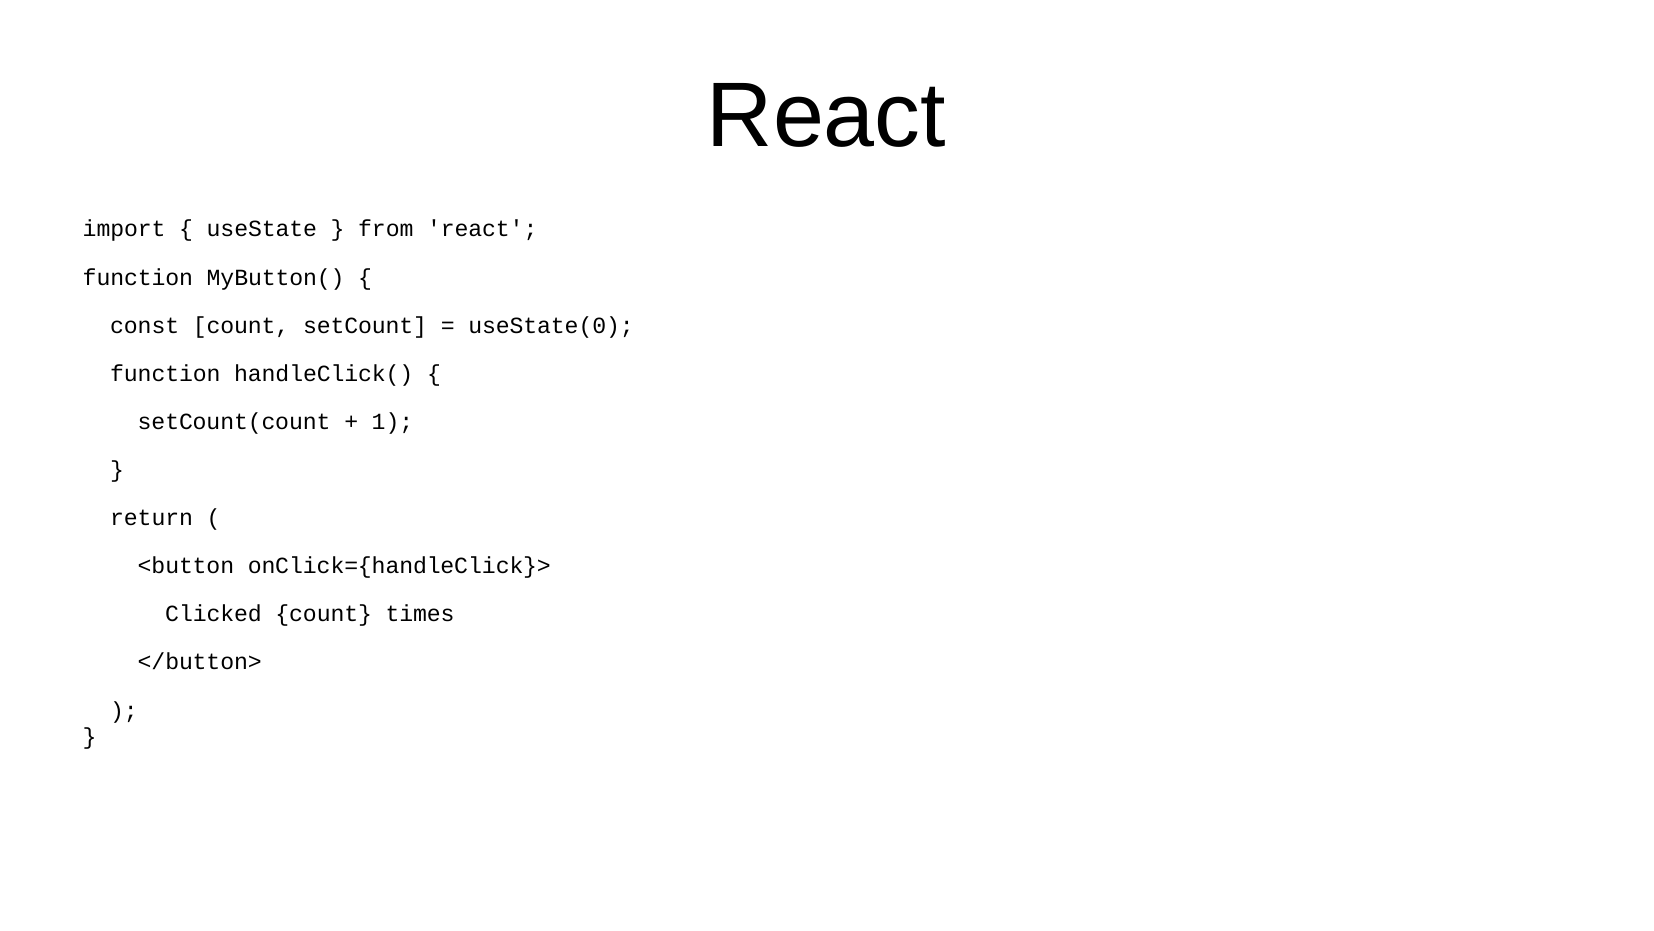

# React
import { useState } from 'react';
function MyButton() {
 const [count, setCount] = useState(0);
 function handleClick() {
 setCount(count + 1);
 }
 return (
 <button onClick={handleClick}>
 Clicked {count} times
 </button>
 );
}